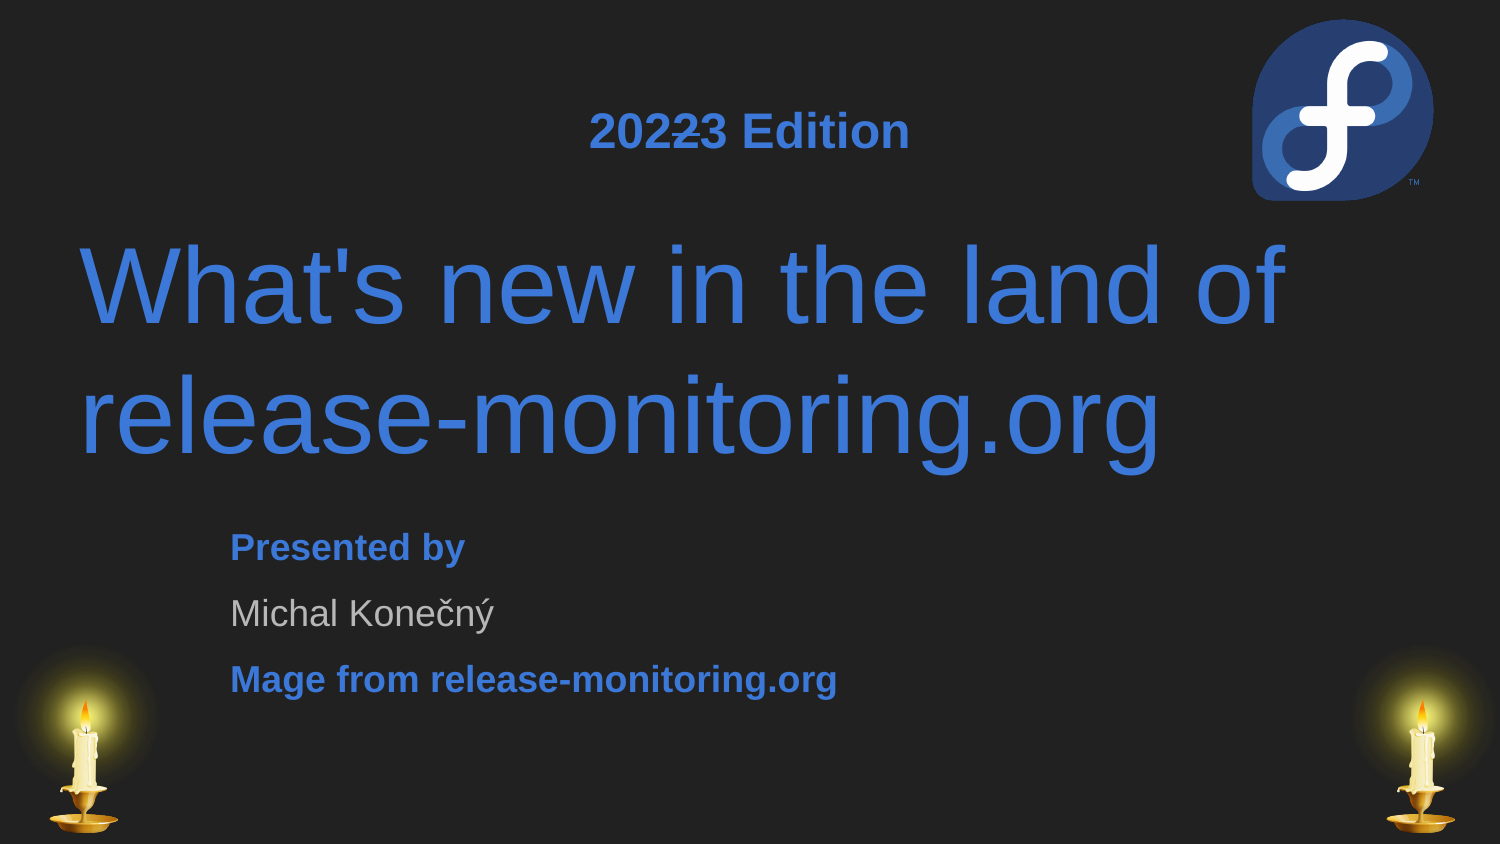

20223 Edition
What's new in the land of release-monitoring.org
Presented by
Michal Konečný
Mage from release-monitoring.org